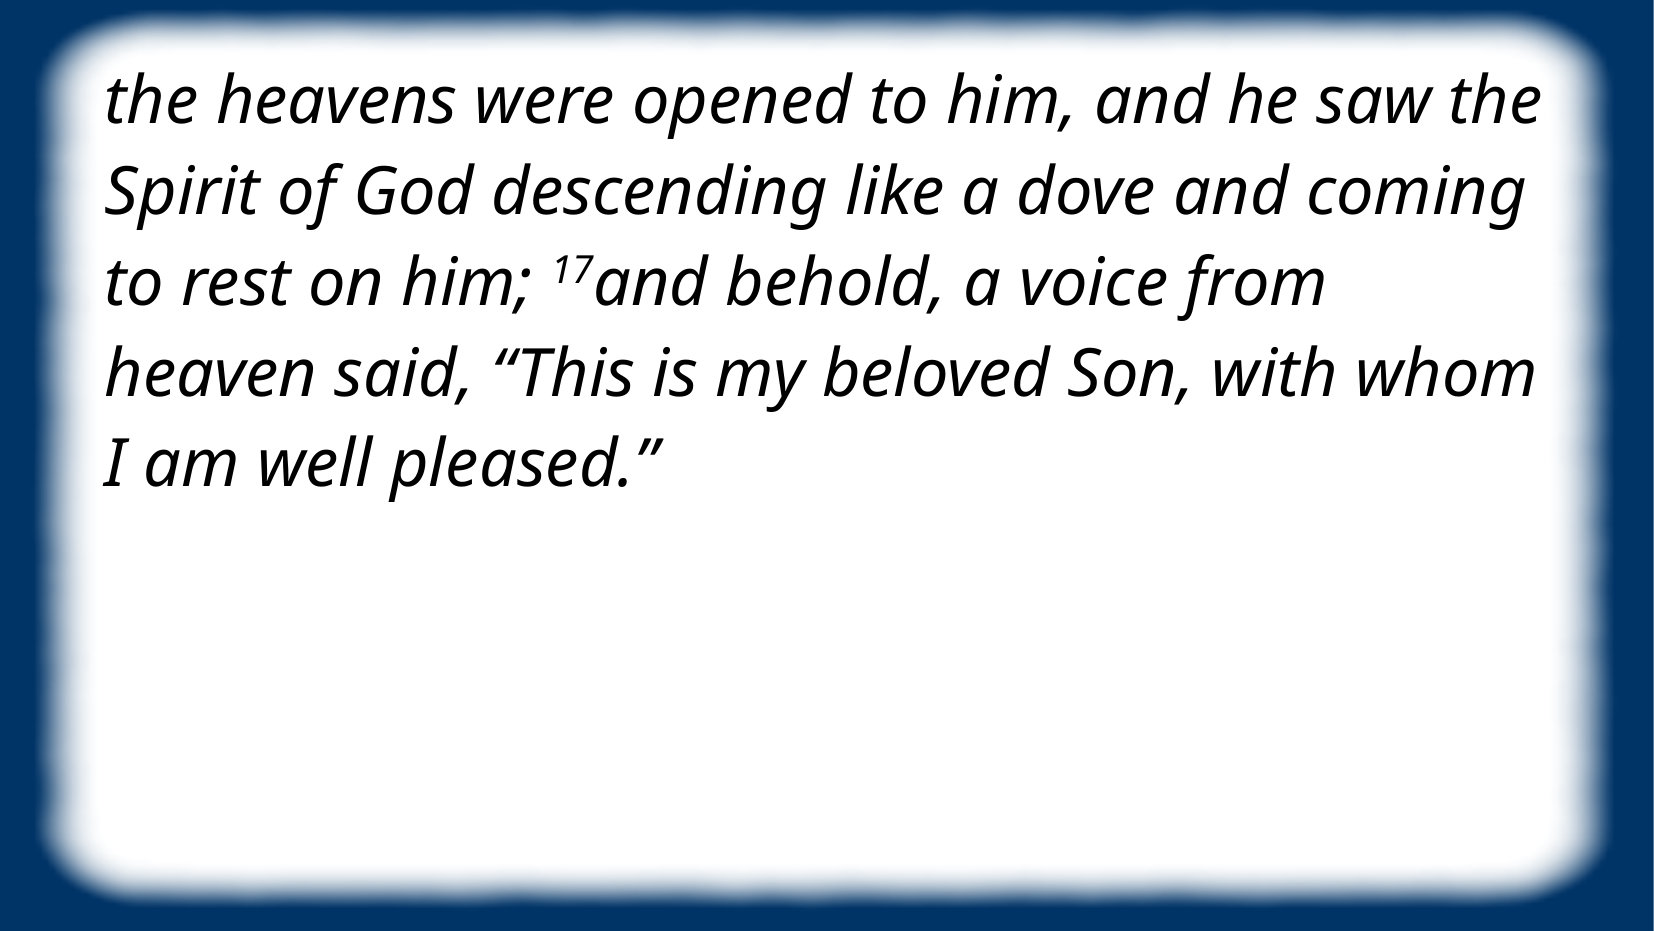

the heavens were opened to him, and he saw the Spirit of God descending like a dove and coming to rest on him; 17and behold, a voice from heaven said, “This is my beloved Son, with whom I am well pleased.”